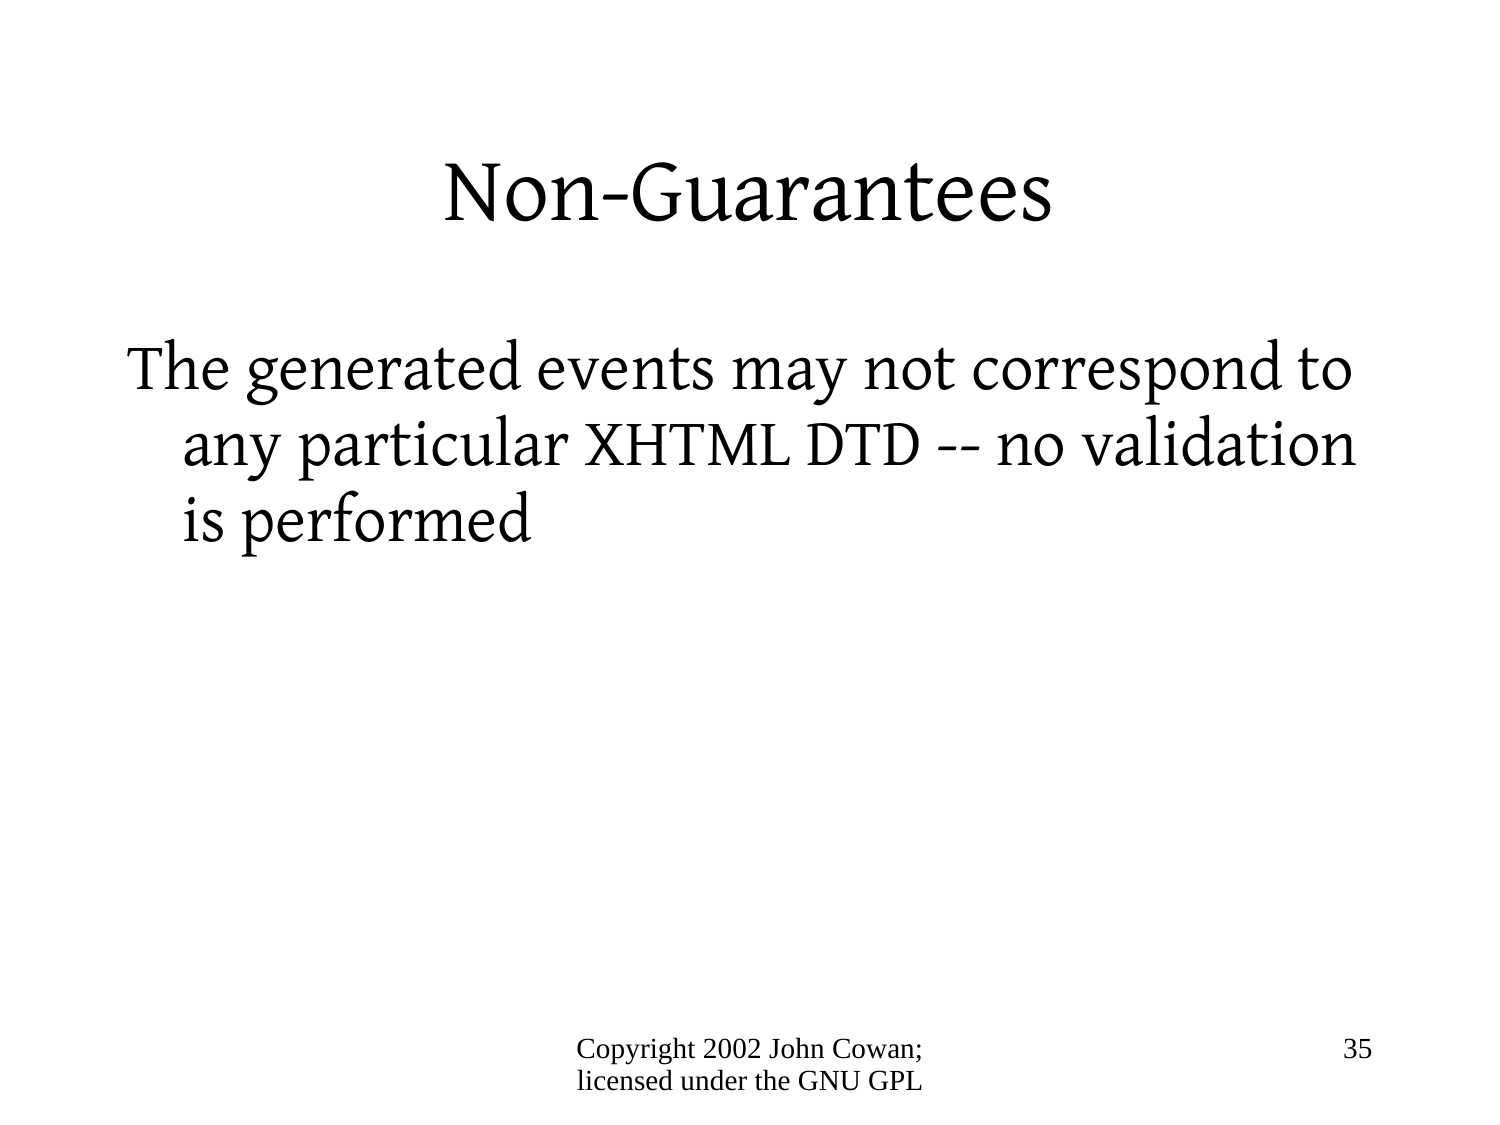

# Non-Guarantees
The generated events may not correspond to any particular XHTML DTD -- no validation is performed
Copyright 2002 John Cowan; licensed under the GNU GPL
35